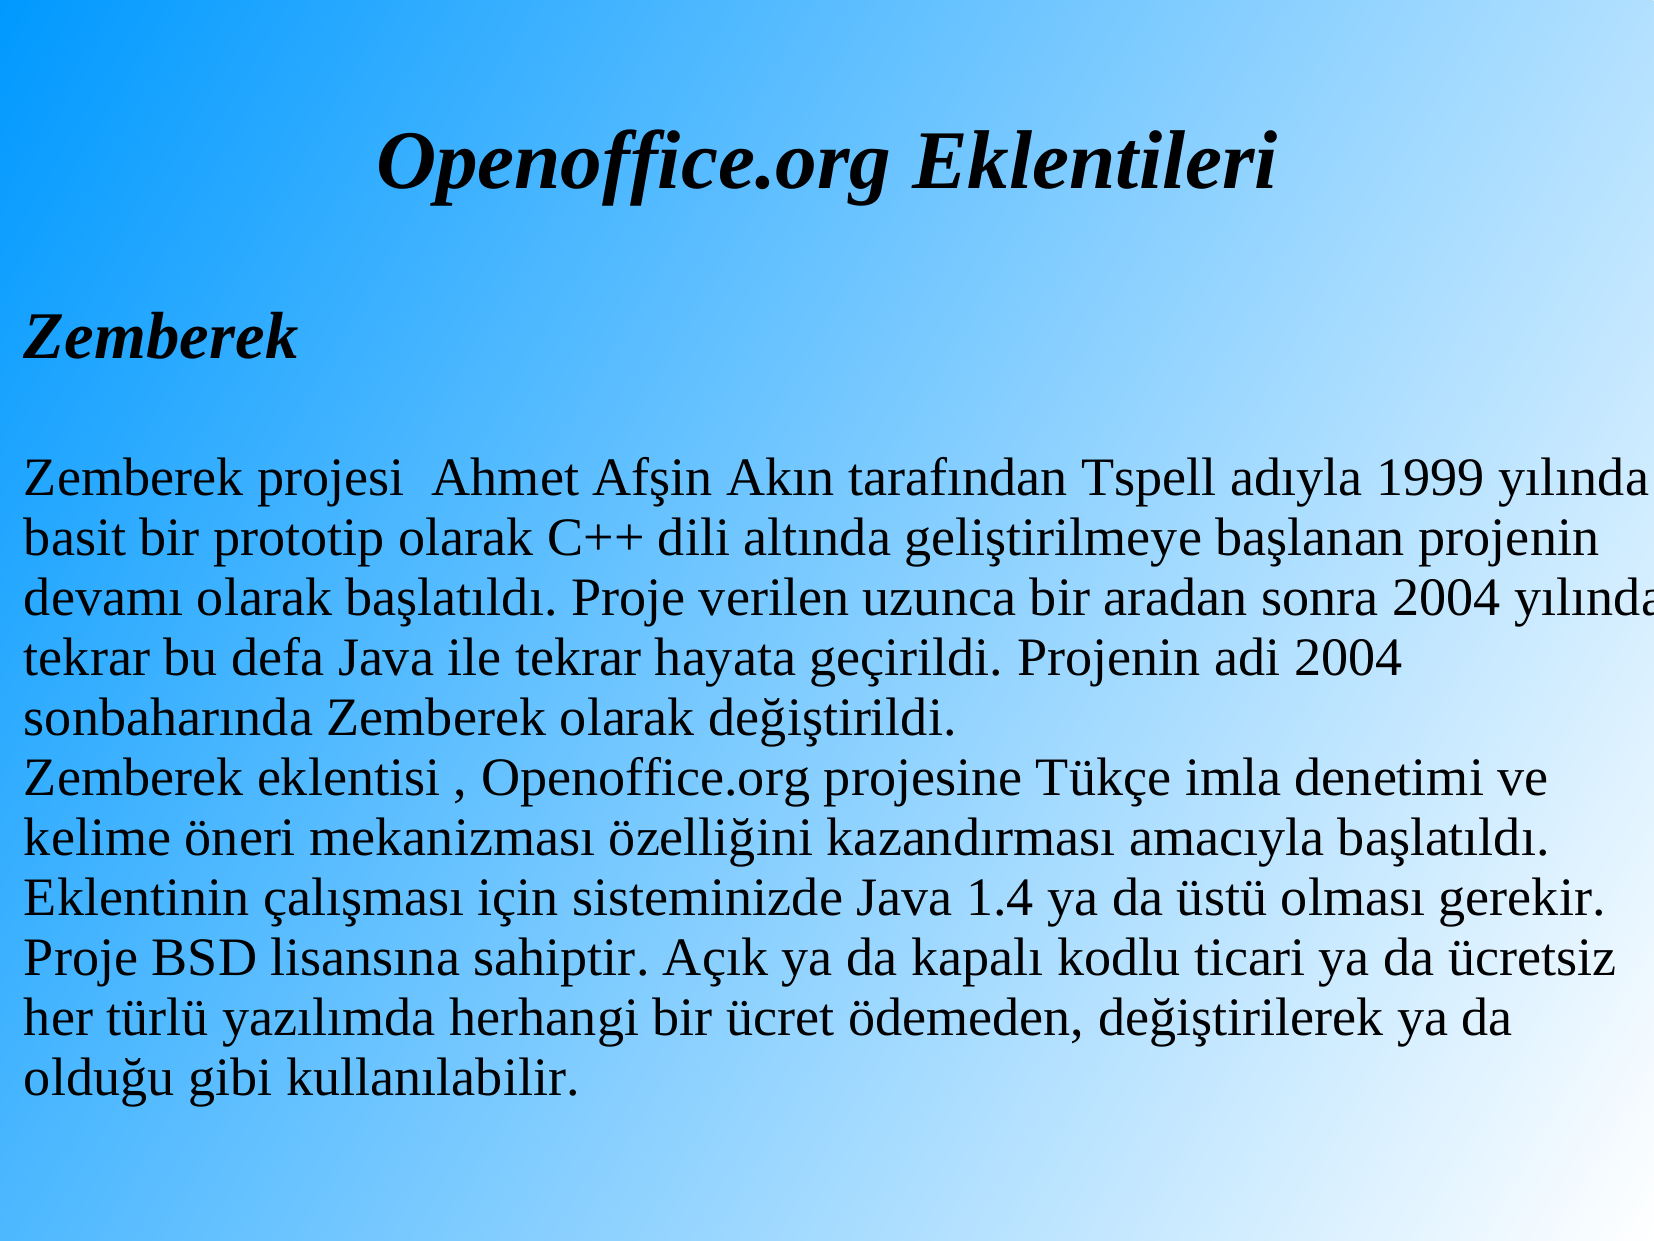

# Openoffice.org Eklentileri
Zemberek
Zemberek projesi Ahmet Afşin Akın tarafından Tspell adıyla 1999 yılında basit bir prototip olarak C++ dili altında geliştirilmeye başlanan projenin devamı olarak başlatıldı. Proje verilen uzunca bir aradan sonra 2004 yılında tekrar bu defa Java ile tekrar hayata geçirildi. Projenin adi 2004 sonbaharında Zemberek olarak değiştirildi.
Zemberek eklentisi , Openoffice.org projesine Tükçe imla denetimi ve kelime öneri mekanizması özelliğini kazandırması amacıyla başlatıldı. Eklentinin çalışması için sisteminizde Java 1.4 ya da üstü olması gerekir.
Proje BSD lisansına sahiptir. Açık ya da kapalı kodlu ticari ya da ücretsiz her türlü yazılımda herhangi bir ücret ödemeden, değiştirilerek ya da olduğu gibi kullanılabilir.